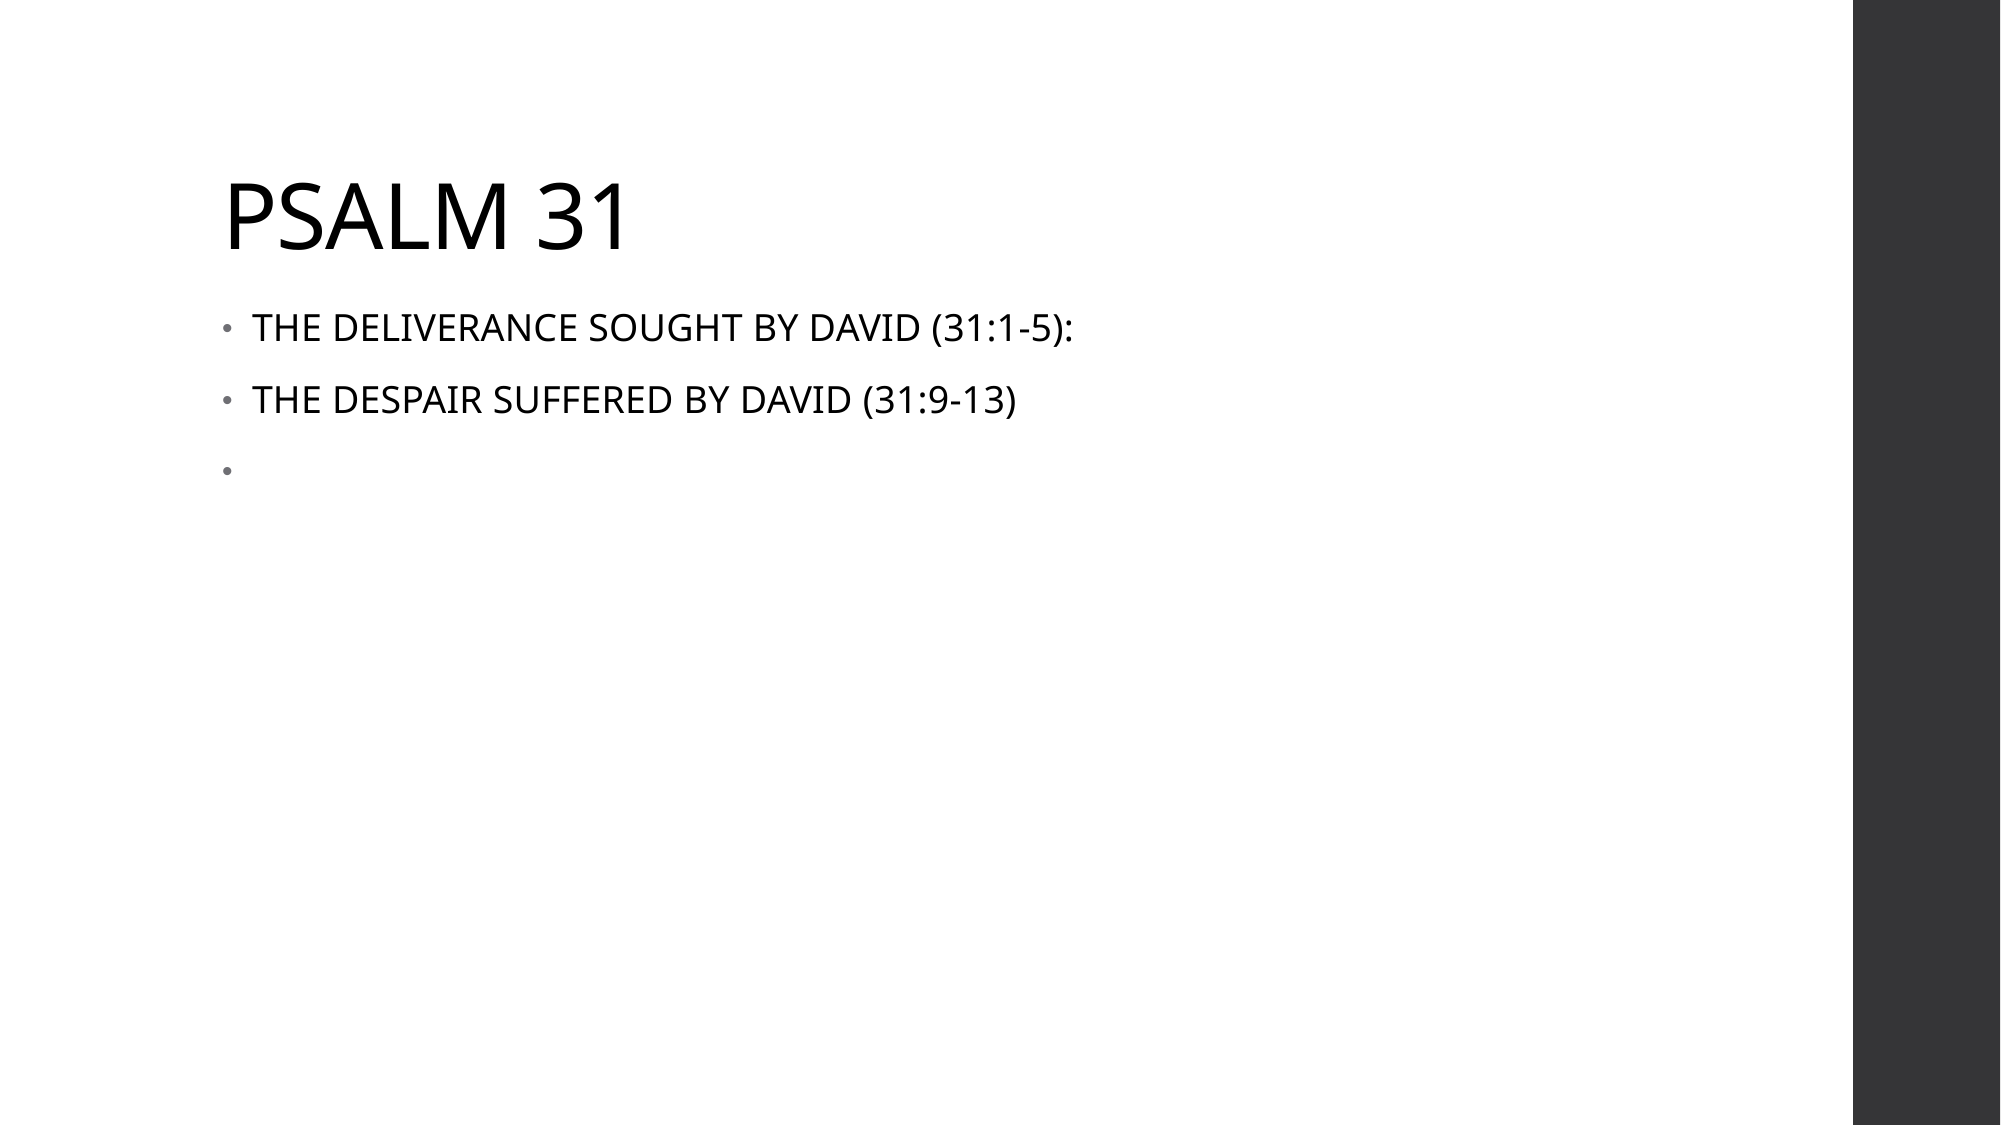

# PSALM 31
THE DELIVERANCE SOUGHT BY DAVID (31:1-5):
THE DESPAIR SUFFERED BY DAVID (31:9-13)